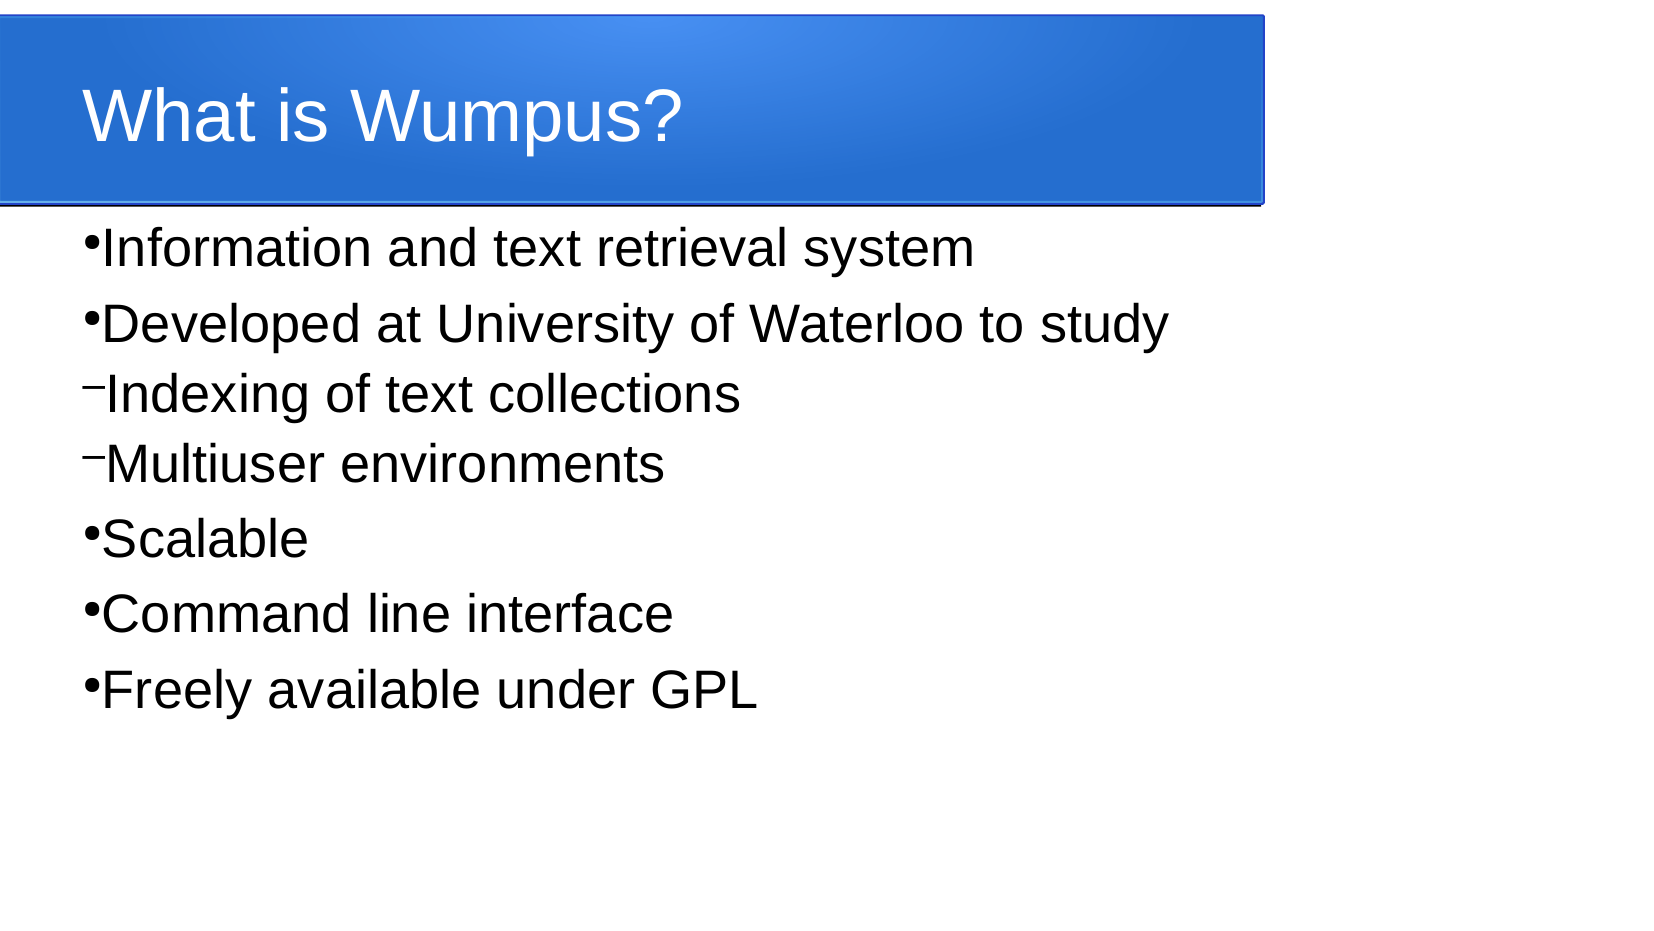

# What is Wumpus?
Information and text retrieval system
Developed at University of Waterloo to study
Indexing of text collections
Multiuser environments
Scalable
Command line interface
Freely available under GPL